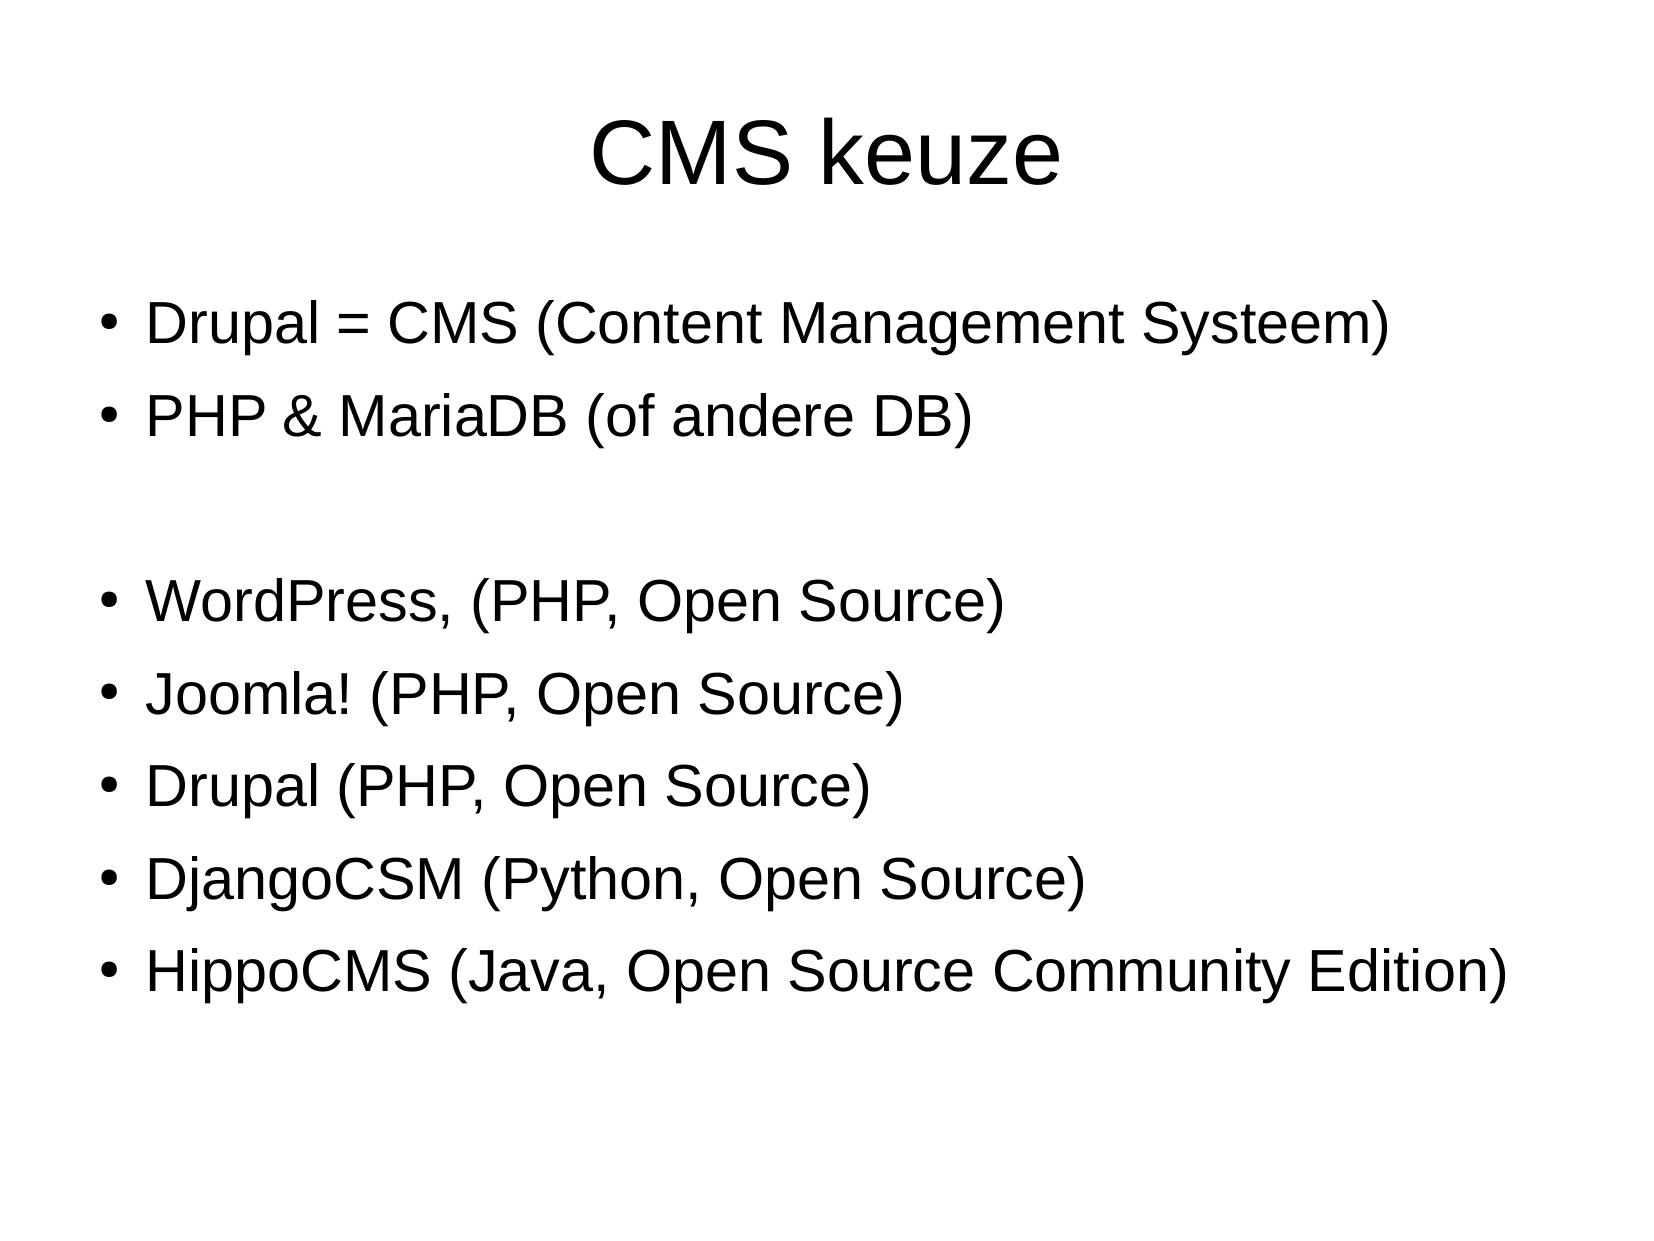

# CMS keuze
Drupal = CMS (Content Management Systeem)
PHP & MariaDB (of andere DB)
WordPress, (PHP, Open Source)
Joomla! (PHP, Open Source)
Drupal (PHP, Open Source)
DjangoCSM (Python, Open Source)
HippoCMS (Java, Open Source Community Edition)